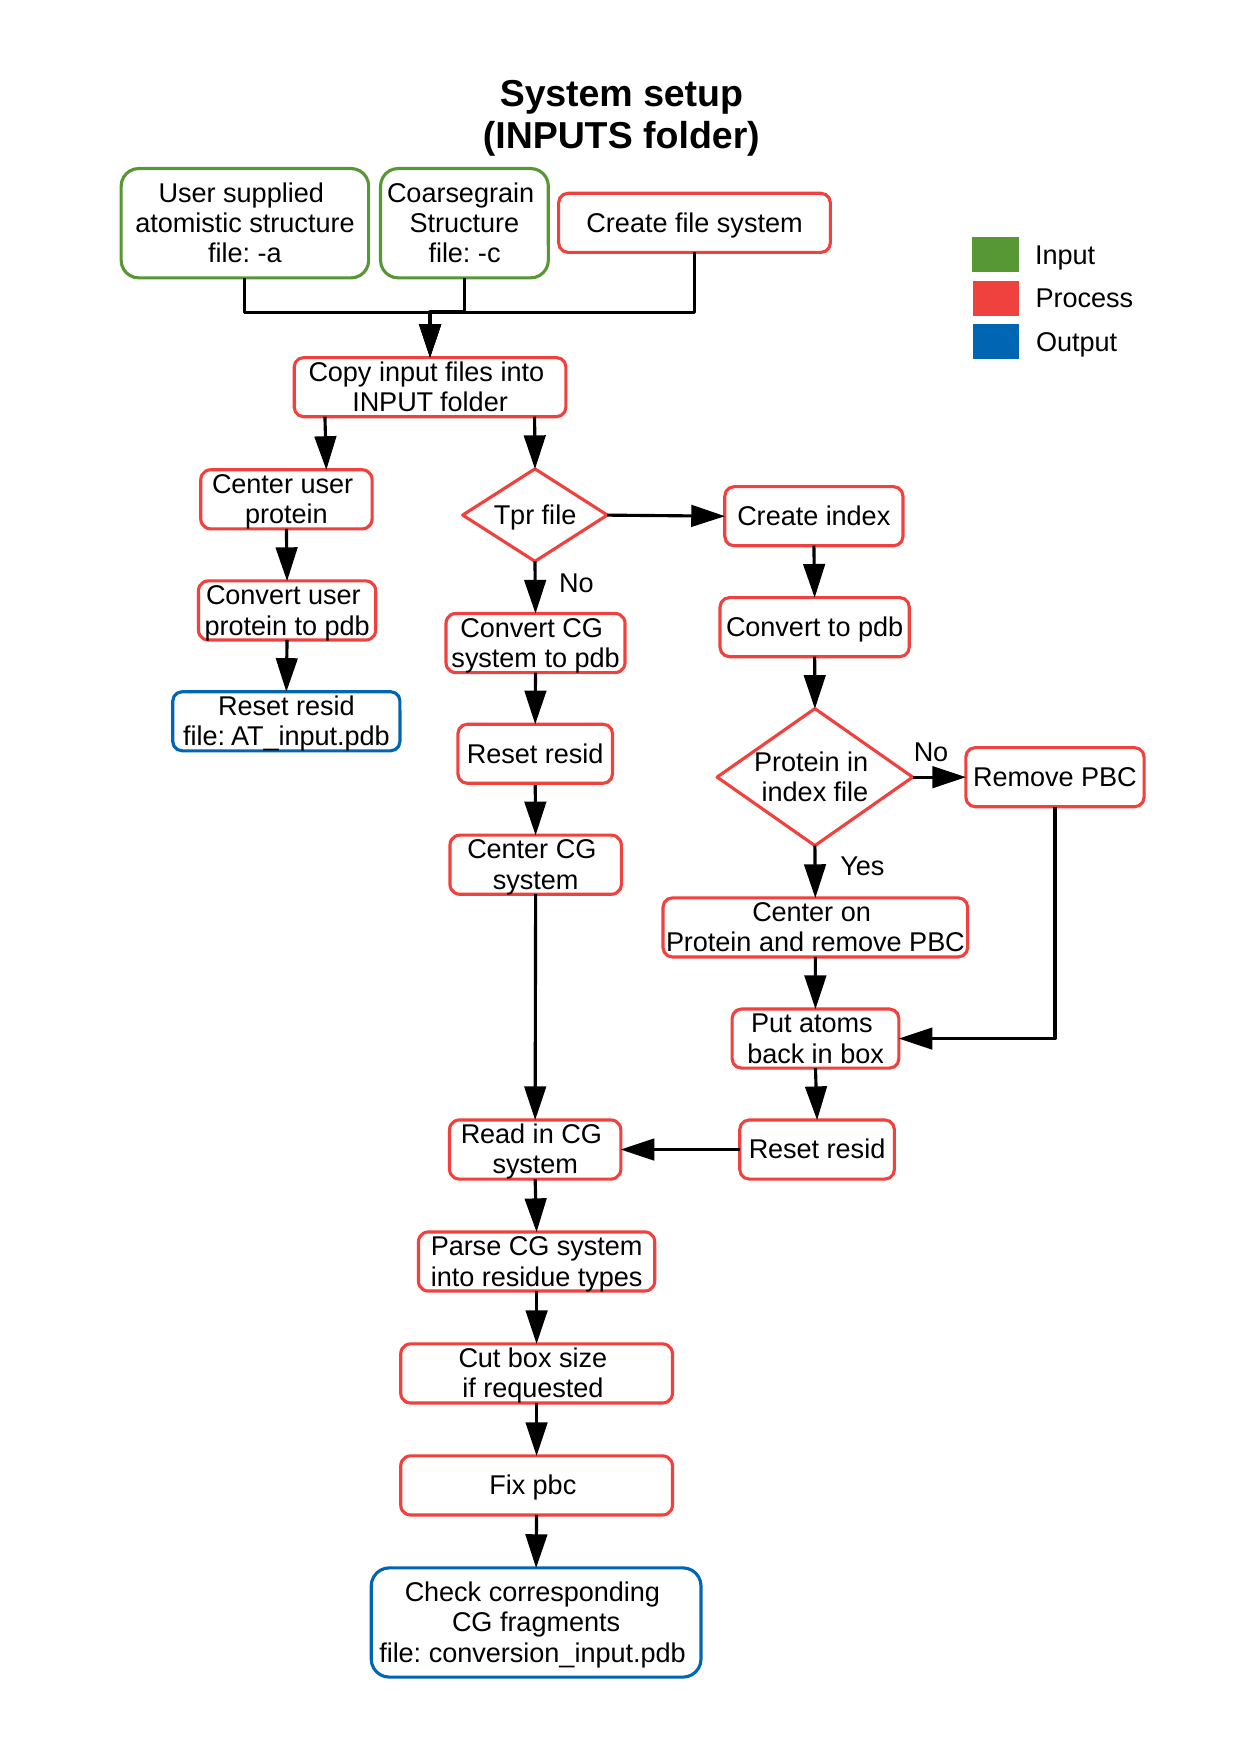

System setup
(INPUTS folder)
User supplied
atomistic structure
file: -a
Coarsegrain
Structure
file: -c
Create file system
Input
Process
Output
Copy input files into
INPUT folder
Tpr file
Center user
protein
Create index
No
Convert user
protein to pdb
Convert to pdb
Convert CG
system to pdb
Reset resid
file: AT_input.pdb
Protein in
index file
Reset resid
No
Remove PBC
Center CG
system
Yes
Center on
Protein and remove PBC
Put atoms
back in box
Read in CG
system
Reset resid
Parse CG system
into residue types
Cut box size
if requested
Fix pbc
Check corresponding
CG fragments
file: conversion_input.pdb